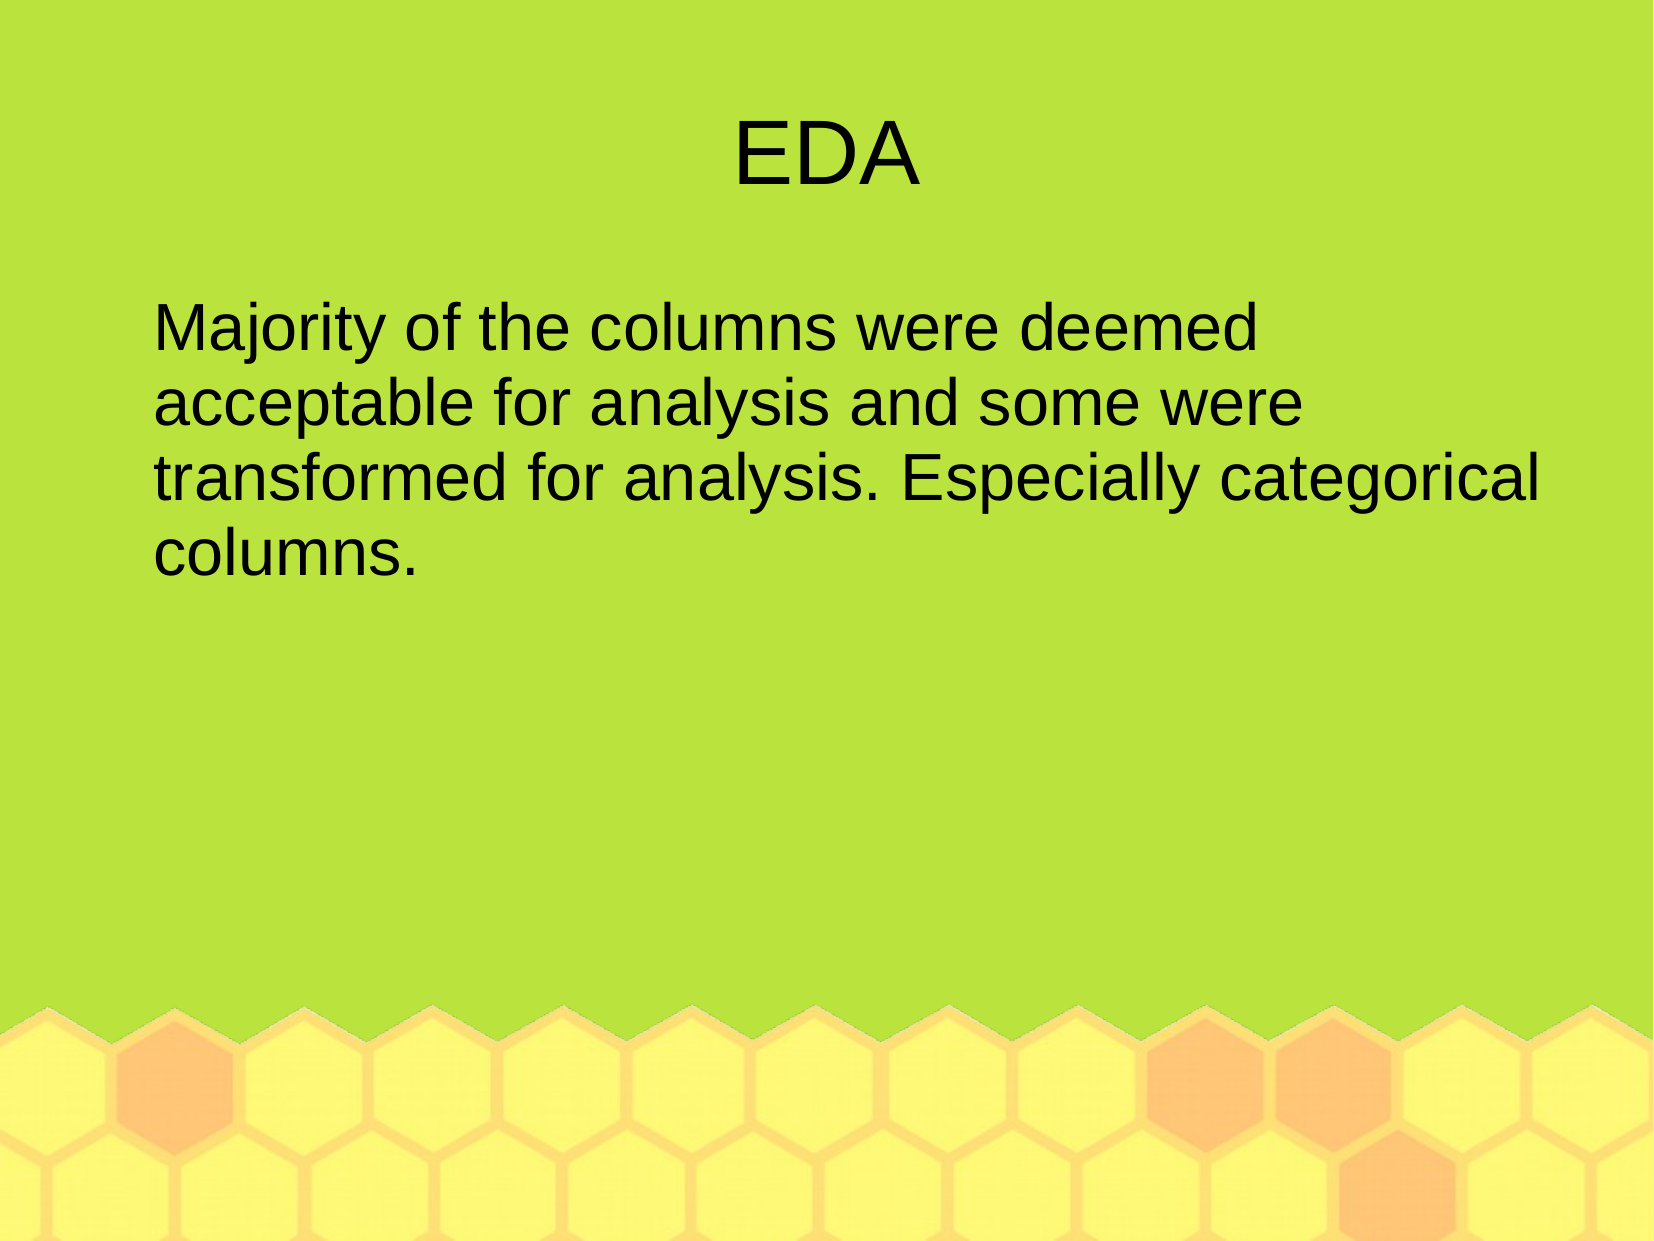

# EDA
Majority of the columns were deemed acceptable for analysis and some were transformed for analysis. Especially categorical columns.